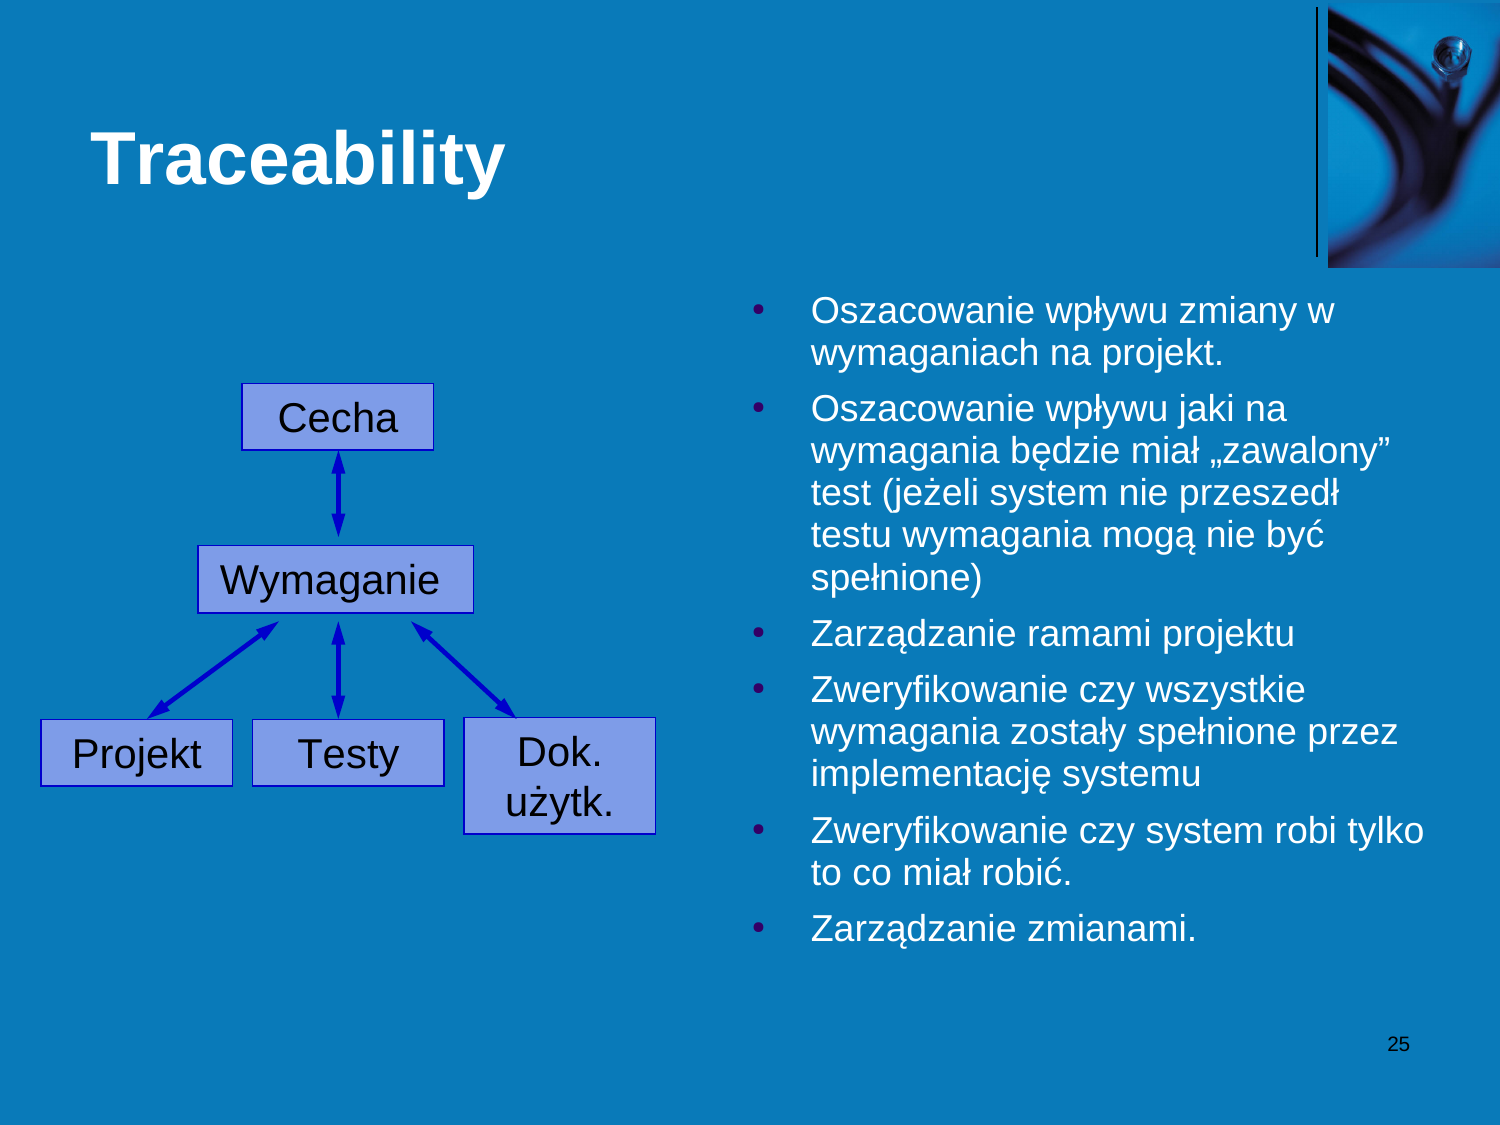

# Traceability
Oszacowanie wpływu zmiany w wymaganiach na projekt.
Oszacowanie wpływu jaki na wymagania będzie miał „zawalony” test (jeżeli system nie przeszedł testu wymagania mogą nie być spełnione)
Zarządzanie ramami projektu
Zweryfikowanie czy wszystkie wymagania zostały spełnione przez implementację systemu
Zweryfikowanie czy system robi tylko to co miał robić.
Zarządzanie zmianami.
Cecha
Wymaganie
Dok. użytk.
Projekt
Testy
25